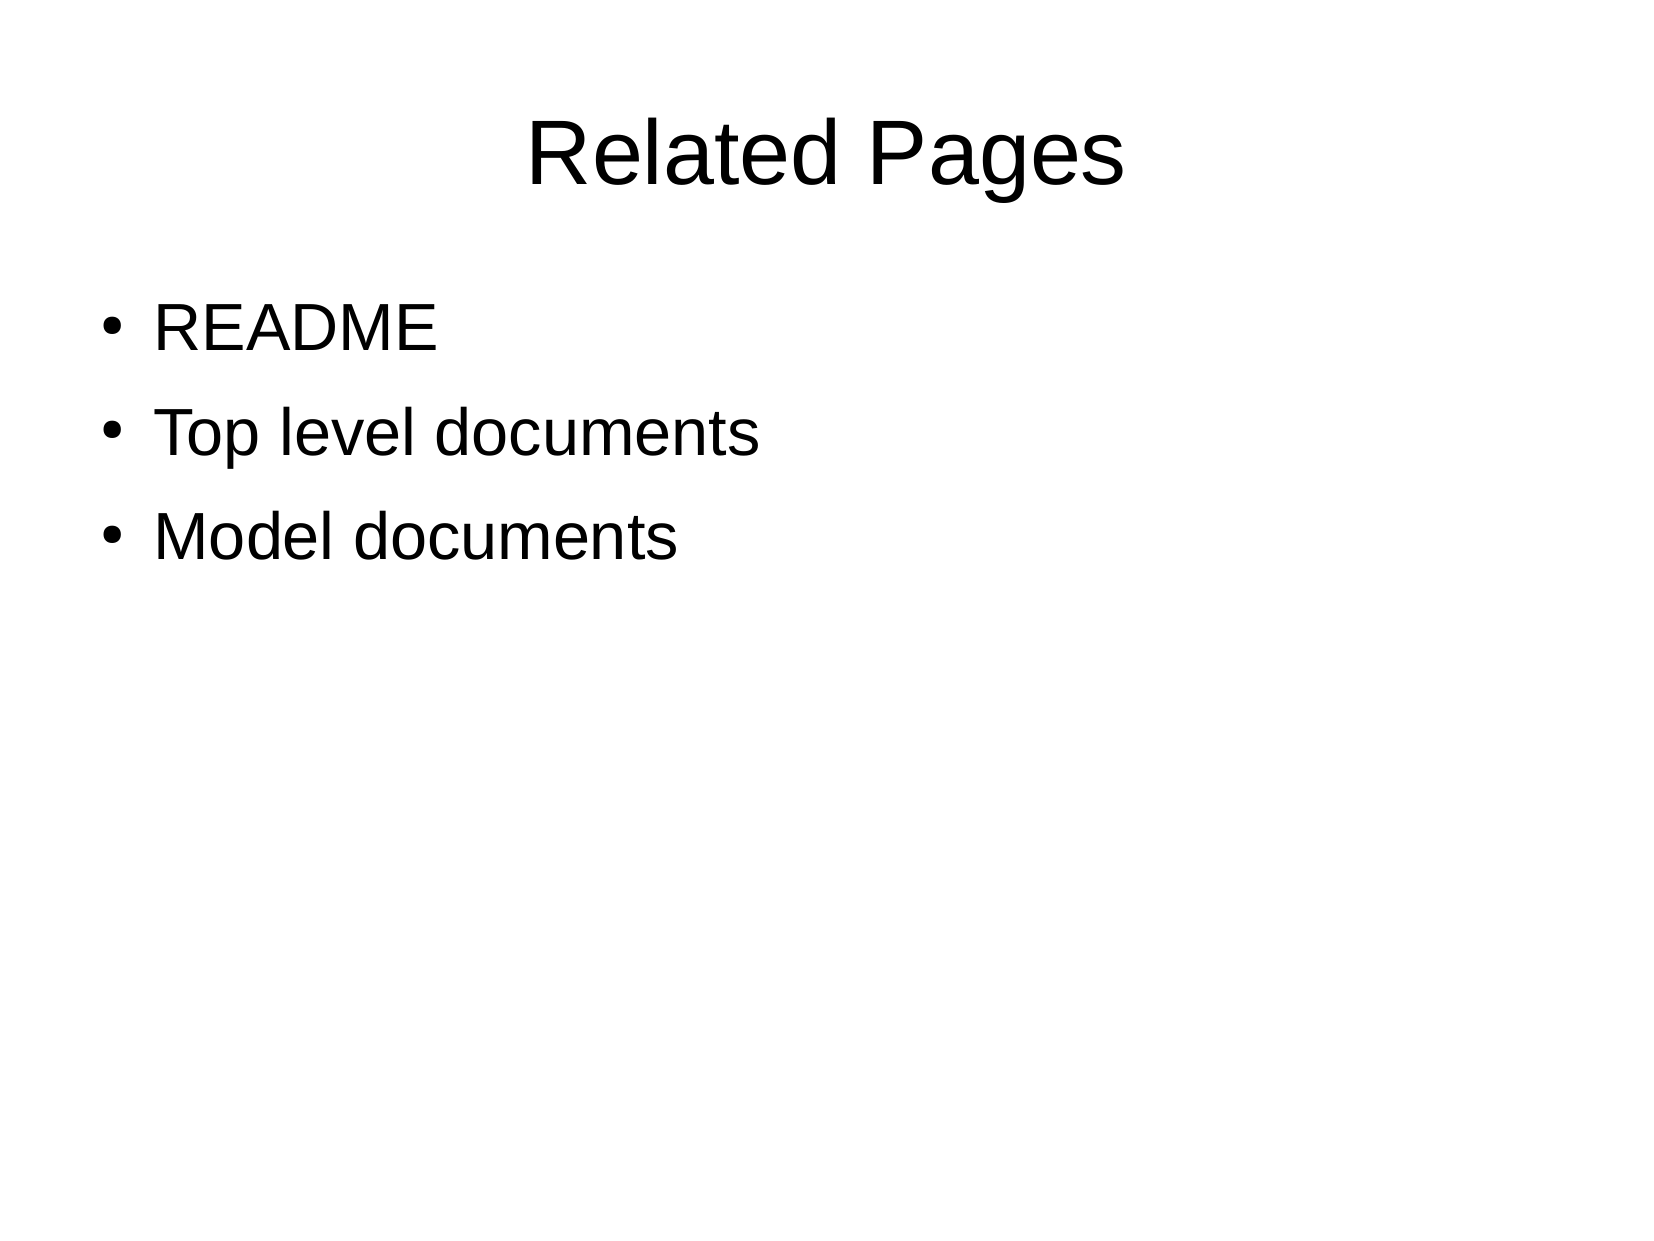

# Related Pages
README
Top level documents
Model documents